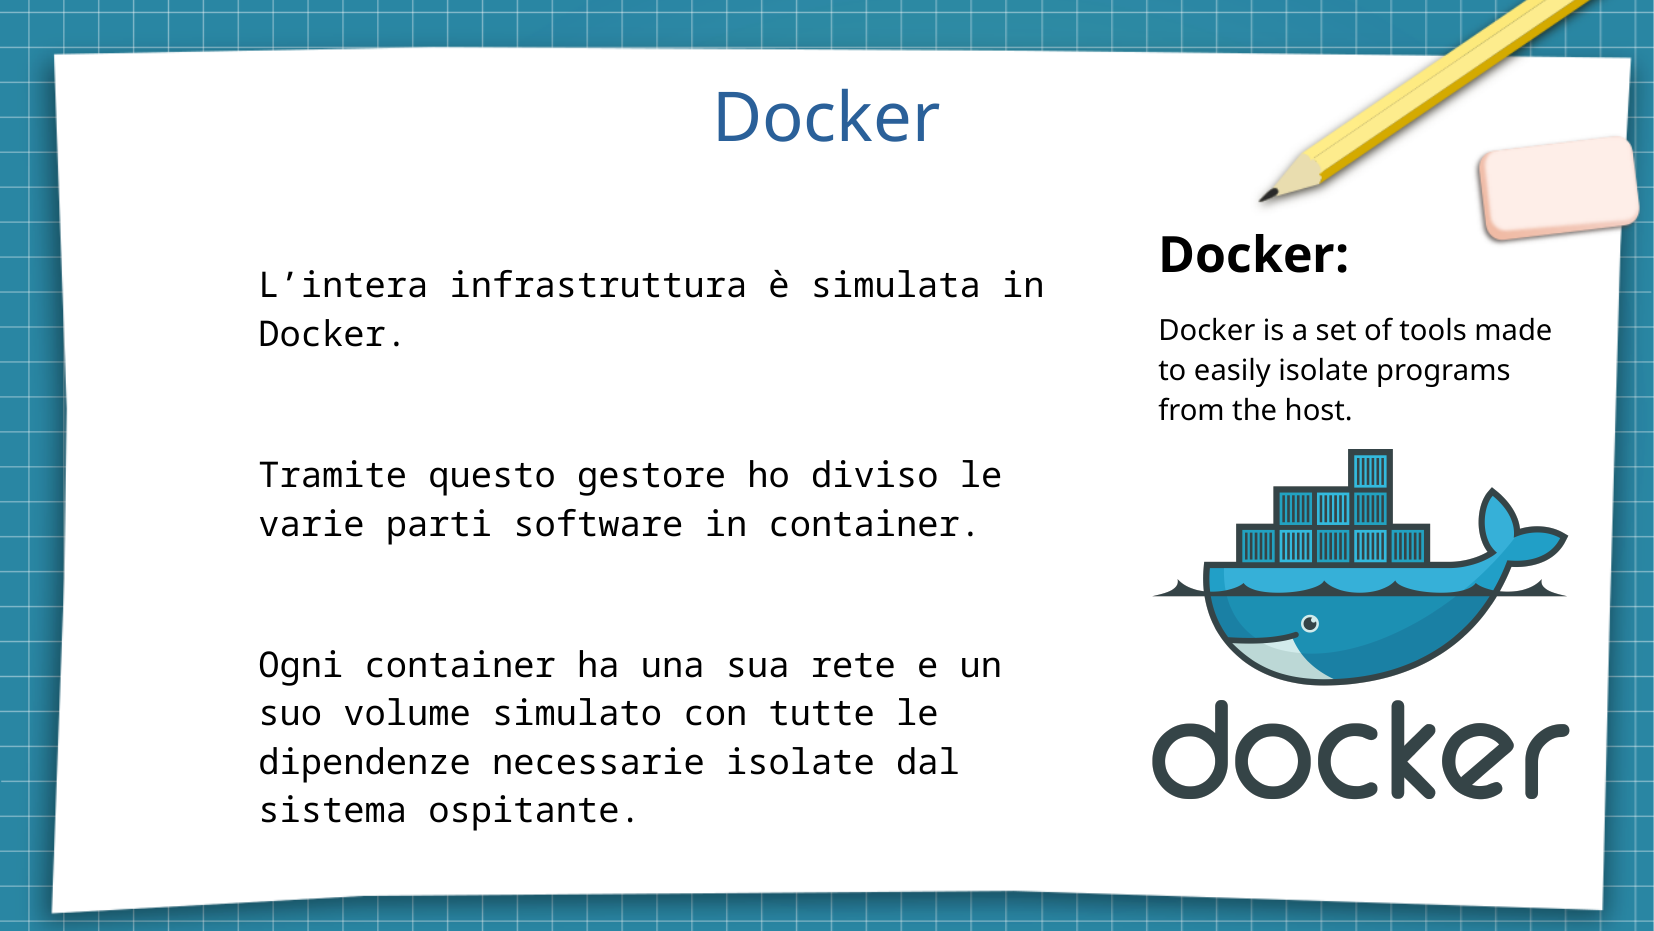

# Docker
Docker:
Docker is a set of tools made to easily isolate programs from the host.
L’intera infrastruttura è simulata in Docker.
Tramite questo gestore ho diviso le varie parti software in container.
Ogni container ha una sua rete e un suo volume simulato con tutte le dipendenze necessarie isolate dal sistema ospitante.